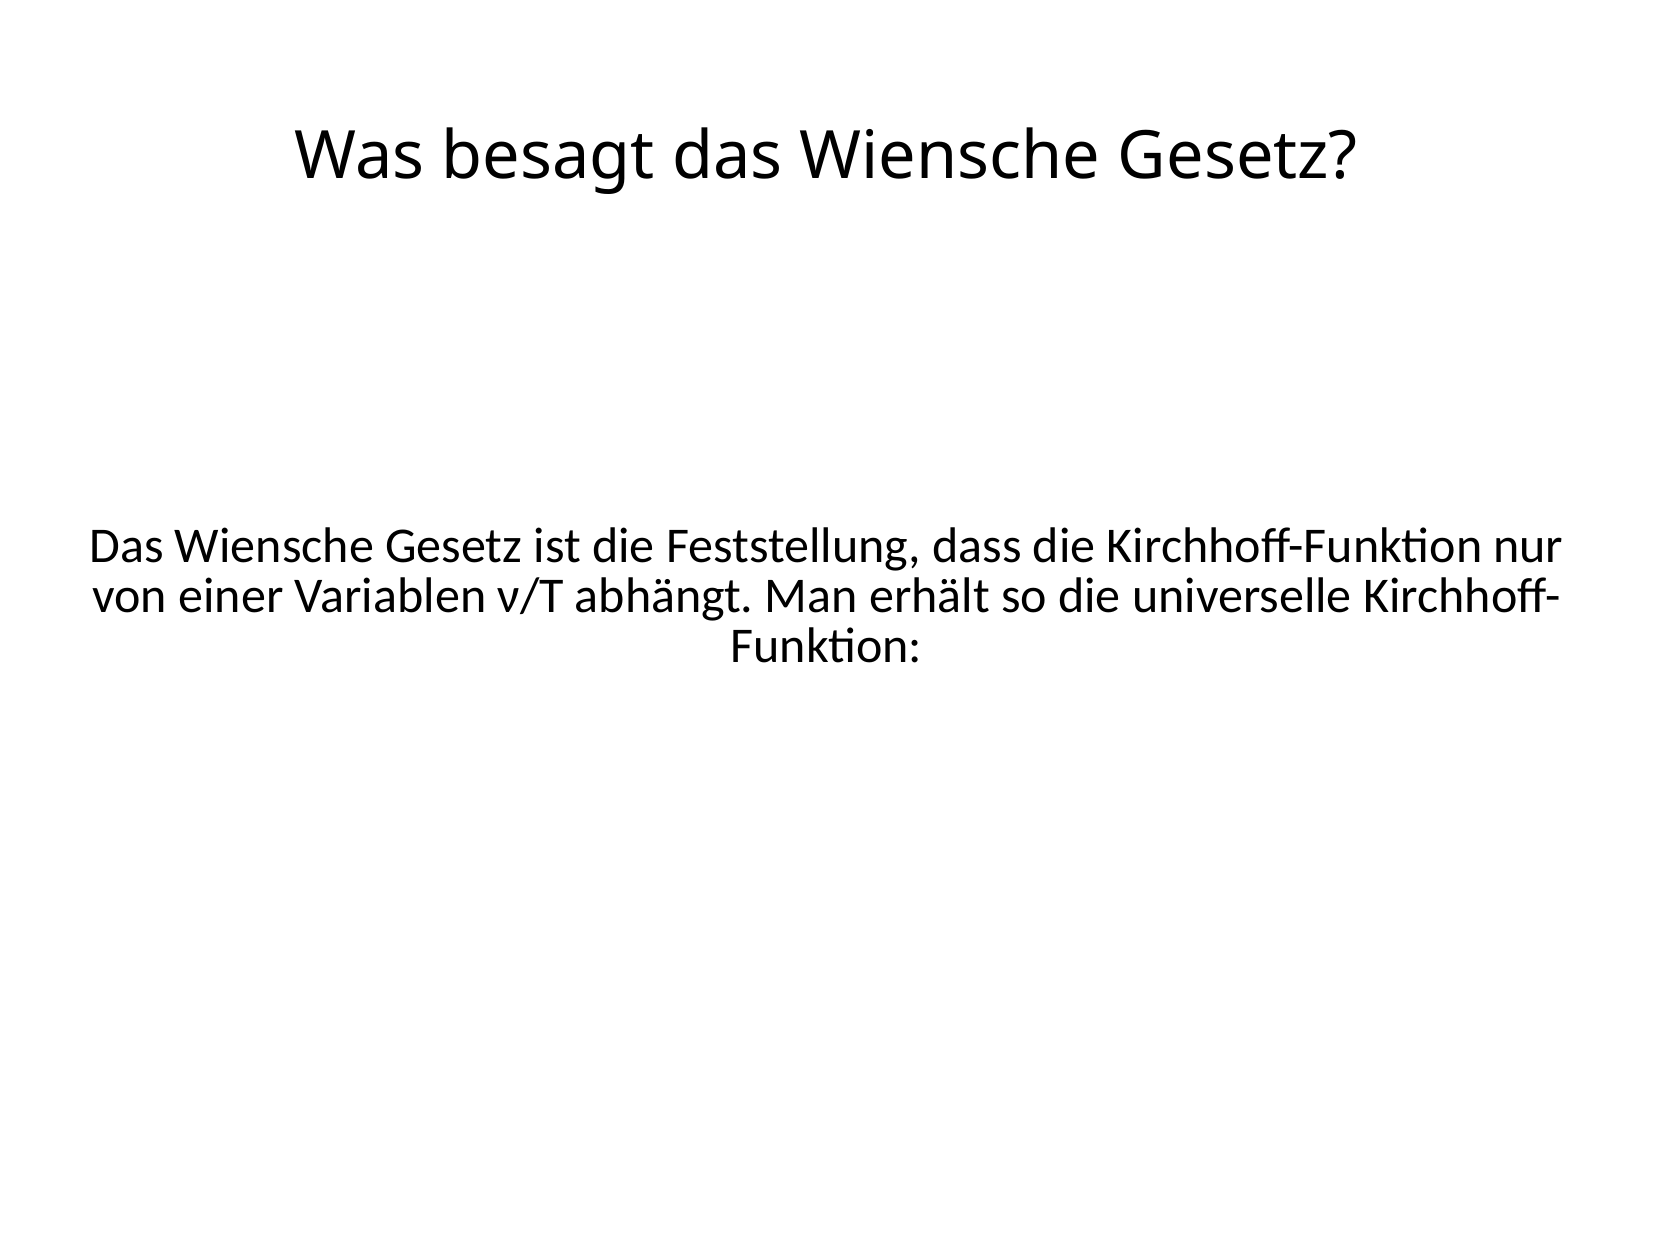

# Was besagt das Wiensche Gesetz?
Das Wiensche Gesetz ist die Feststellung, dass die Kirchhoff-Funktion nur von einer Variablen ν/T abhängt. Man erhält so die universelle Kirchhoff-Funktion: